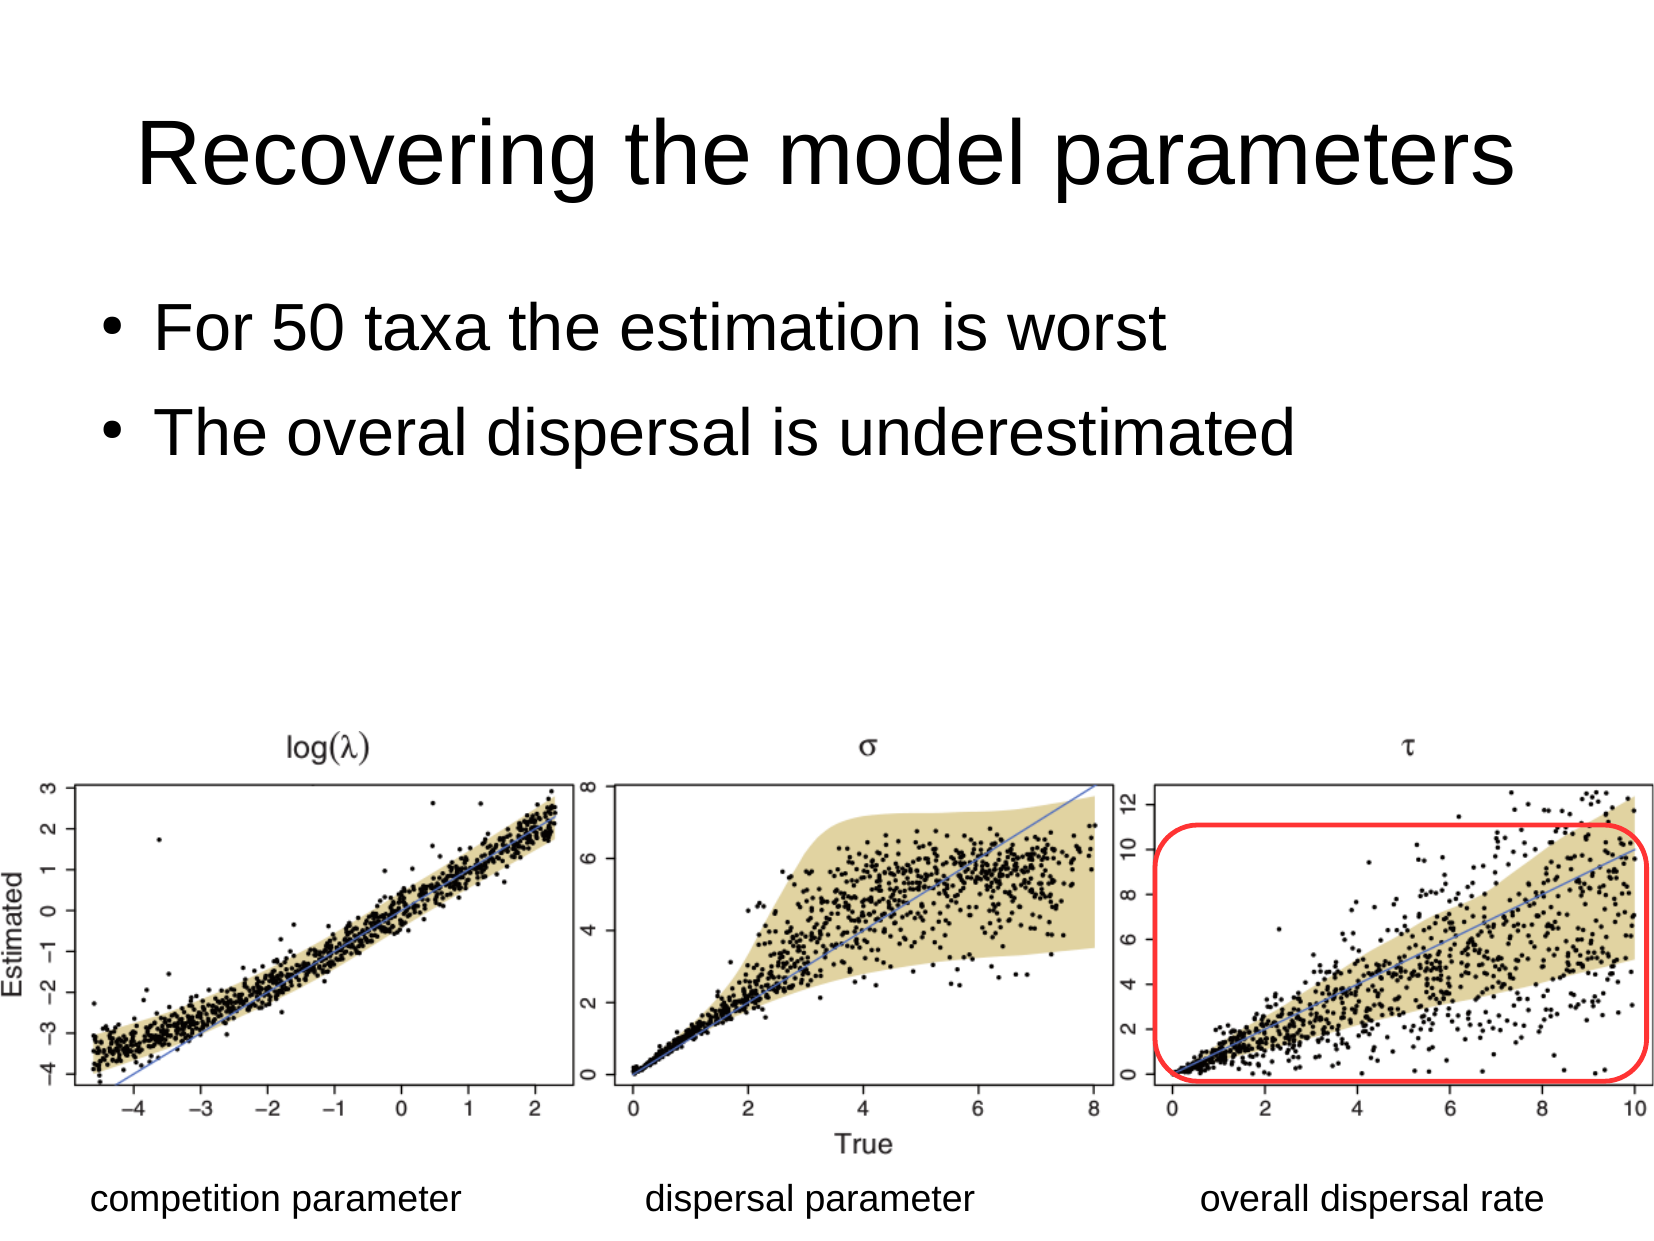

# Recovering the model parameters
For 50 taxa the estimation is worst
The overal dispersal is underestimated
50
competition parameter
dispersal parameter
overall dispersal rate